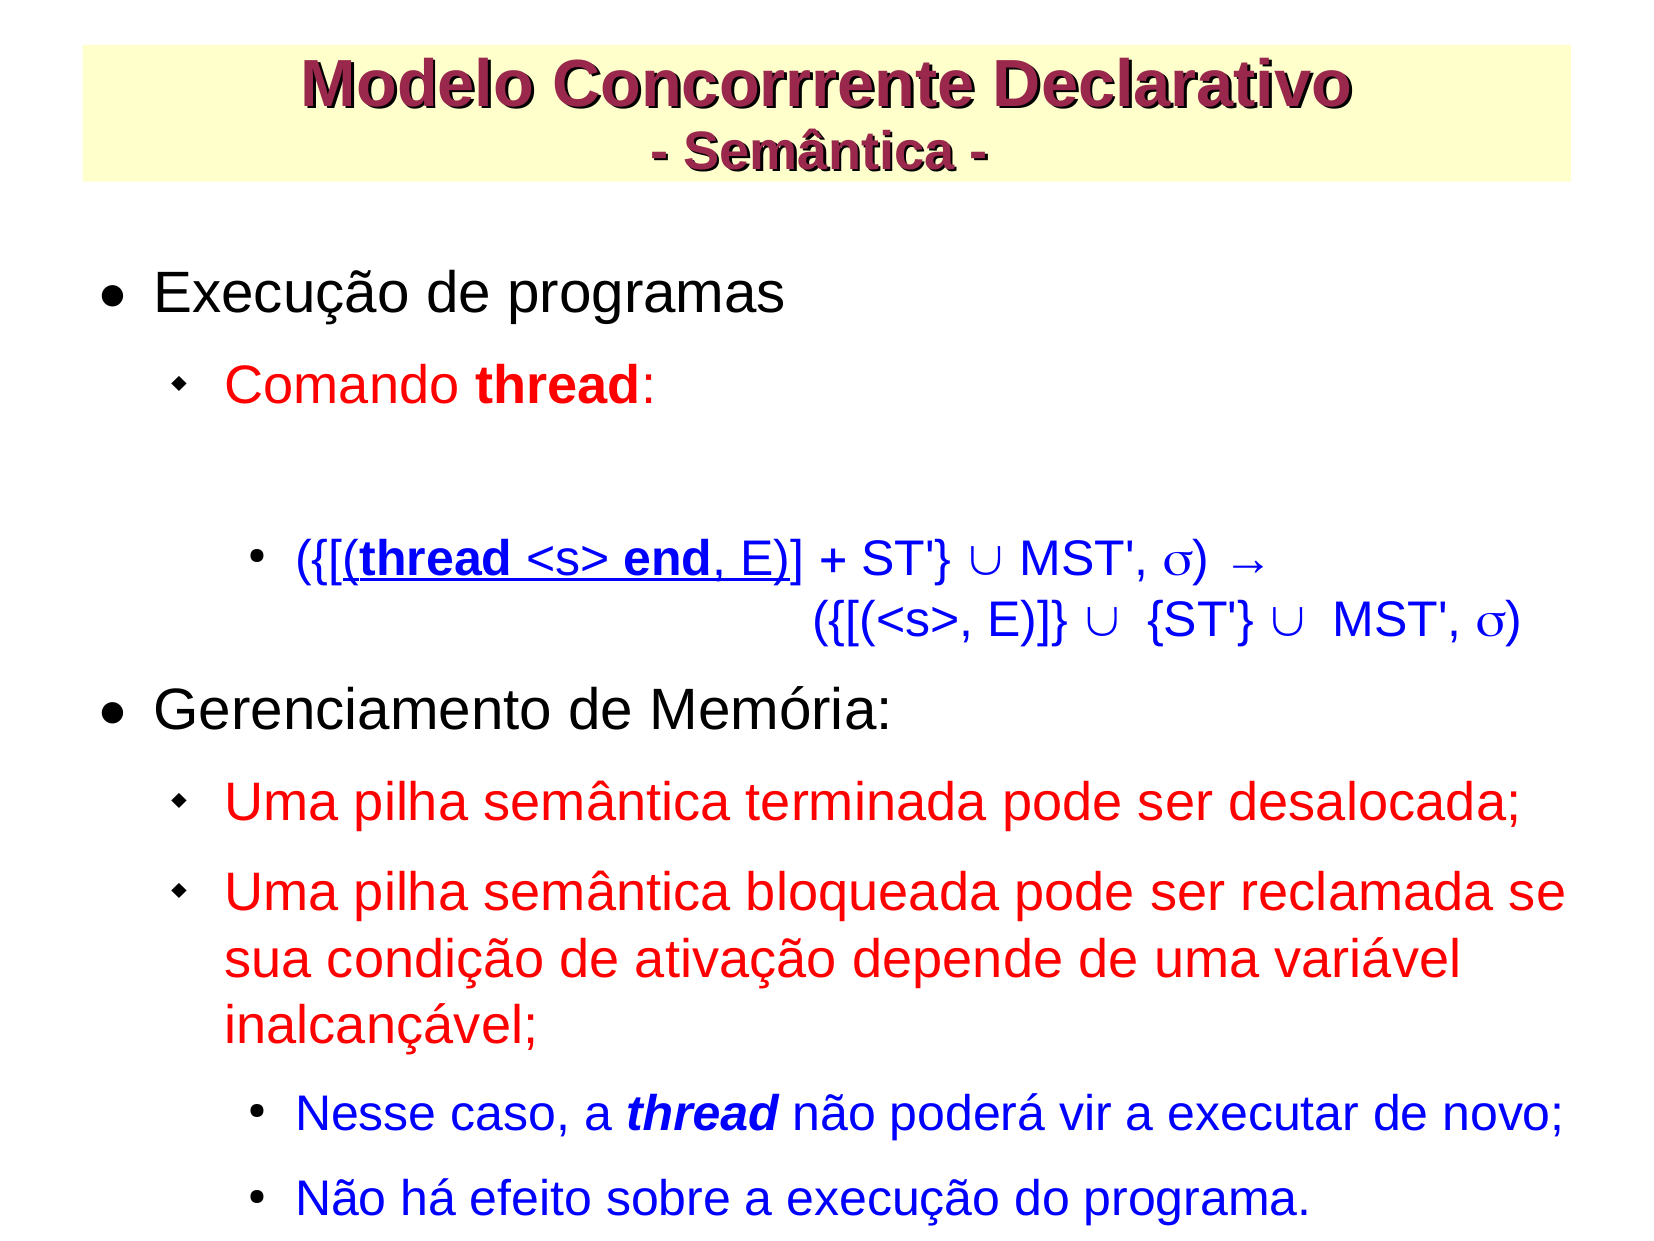

# Modelo Concorrrente Declarativo - Semântica -
Execução de programas
Comando thread:
({[(thread <s> end, E)] + ST'}  MST', ) →
							({[(<s>, E)]}  {ST'}  MST', )
Gerenciamento de Memória:
Uma pilha semântica terminada pode ser desalocada;
Uma pilha semântica bloqueada pode ser reclamada se sua condição de ativação depende de uma variável inalcançável;
Nesse caso, a thread não poderá vir a executar de novo;
Não há efeito sobre a execução do programa.